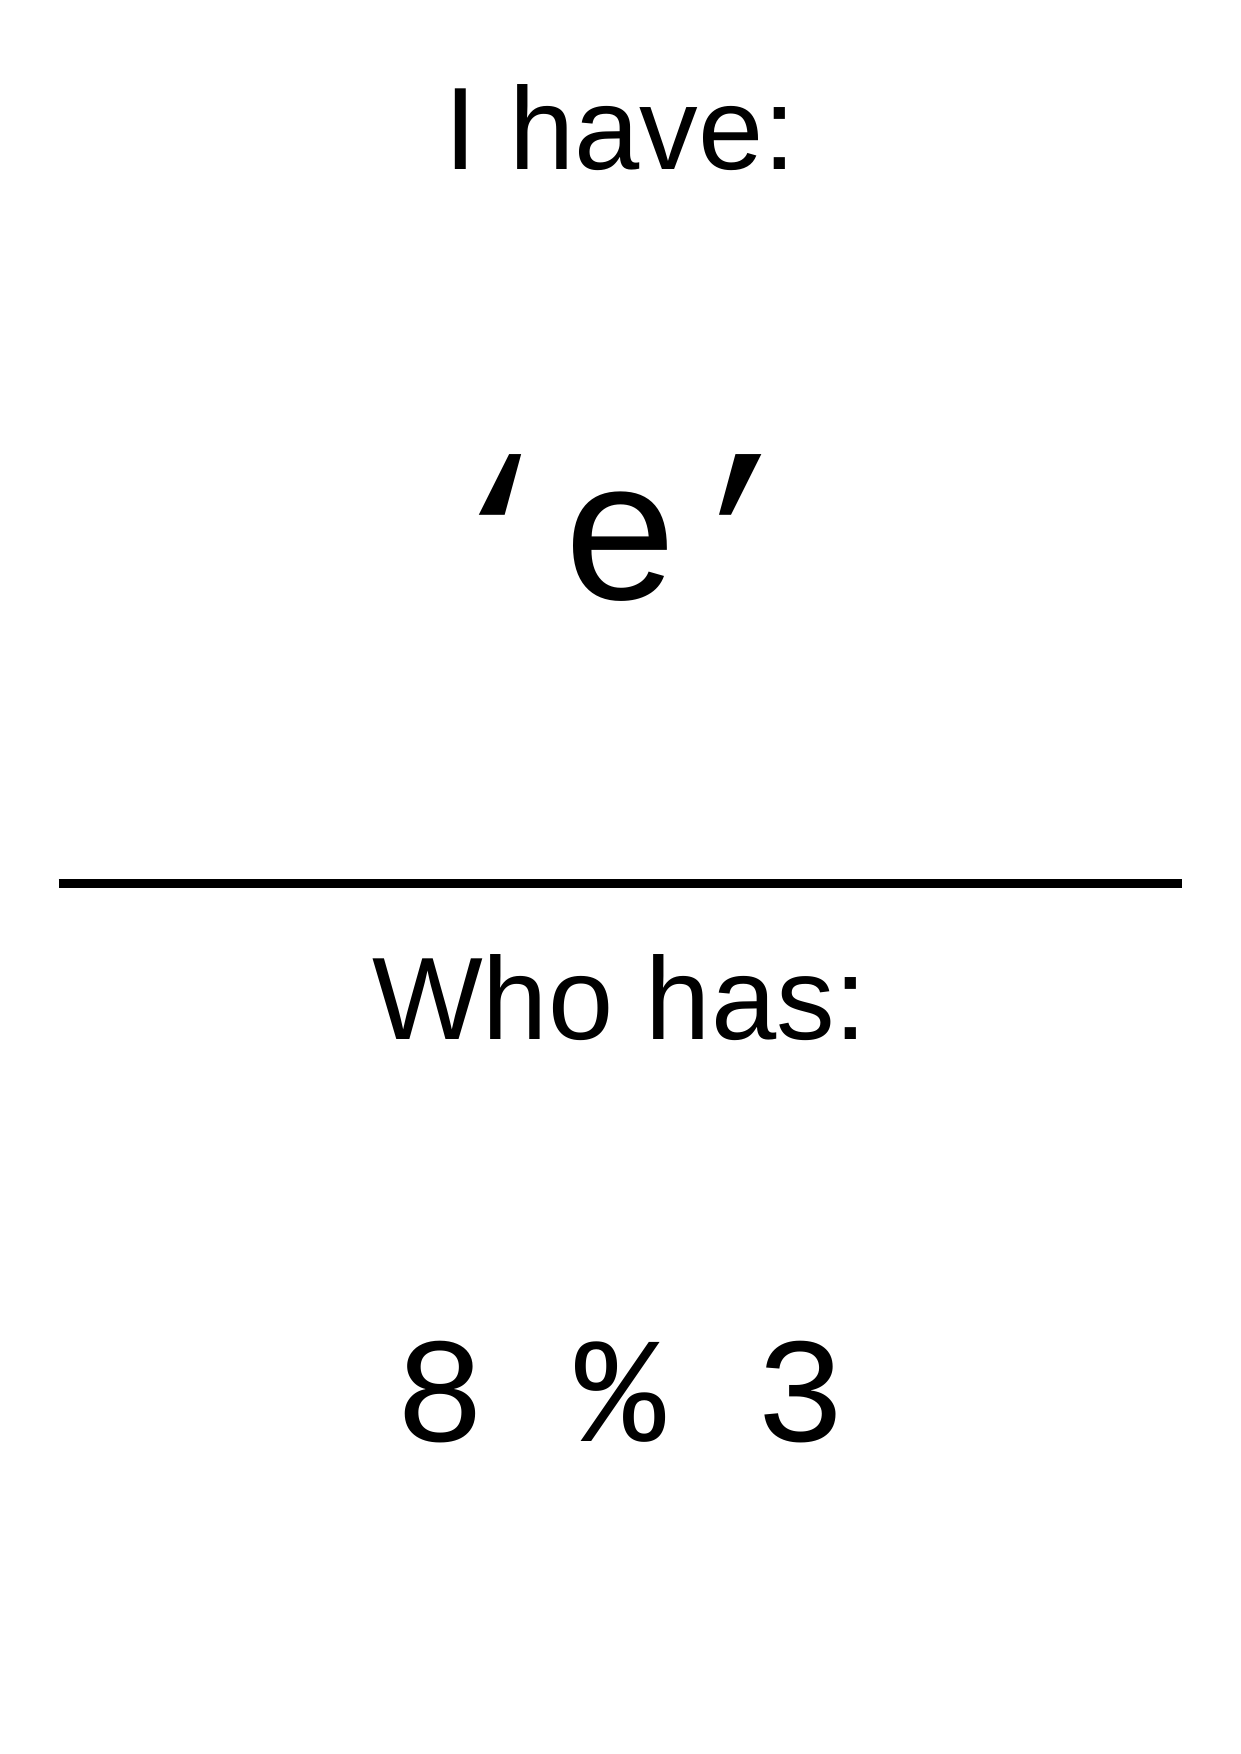

# I have:
‘e’
Who has:
8 % 3